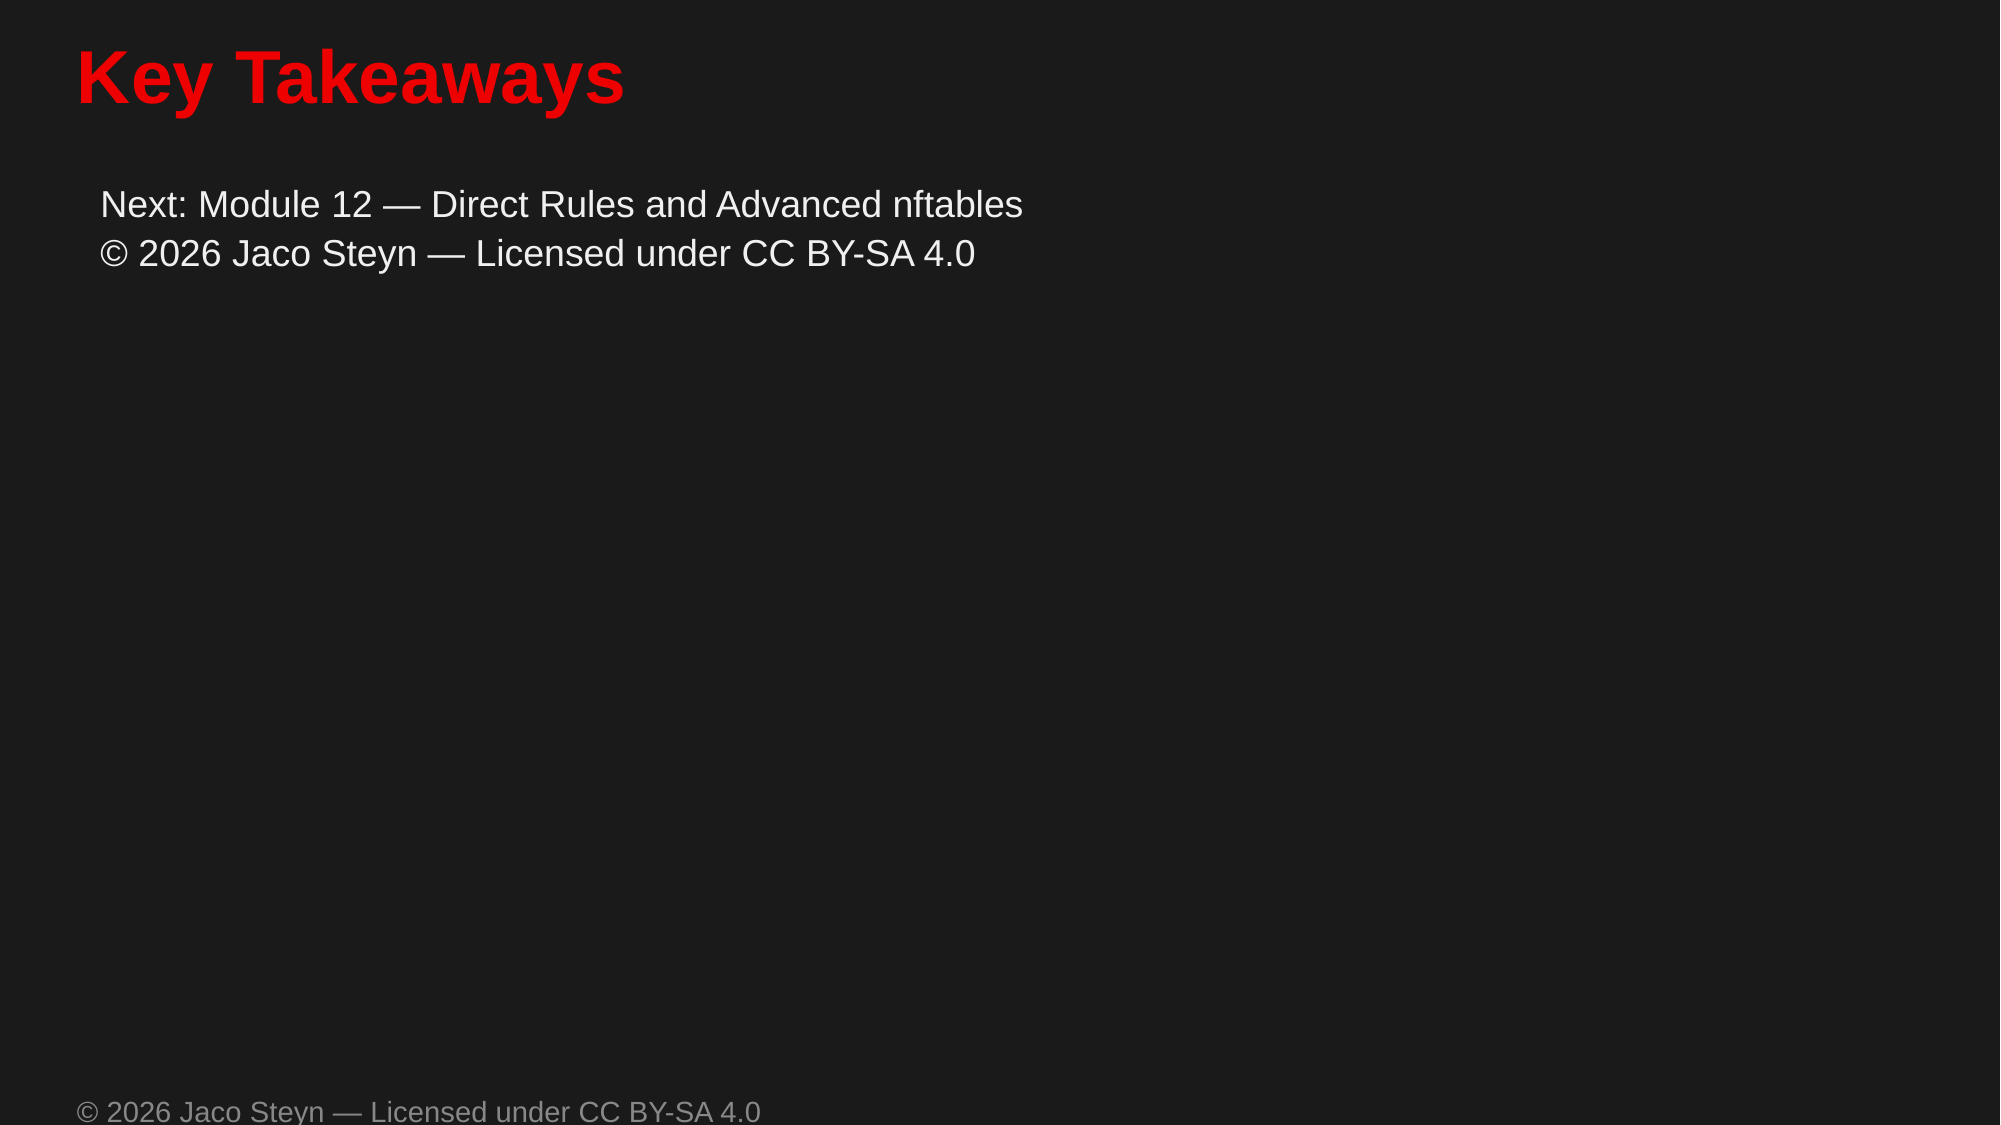

Key Takeaways
Next: Module 12 — Direct Rules and Advanced nftables
© 2026 Jaco Steyn — Licensed under CC BY-SA 4.0
© 2026 Jaco Steyn — Licensed under CC BY-SA 4.0